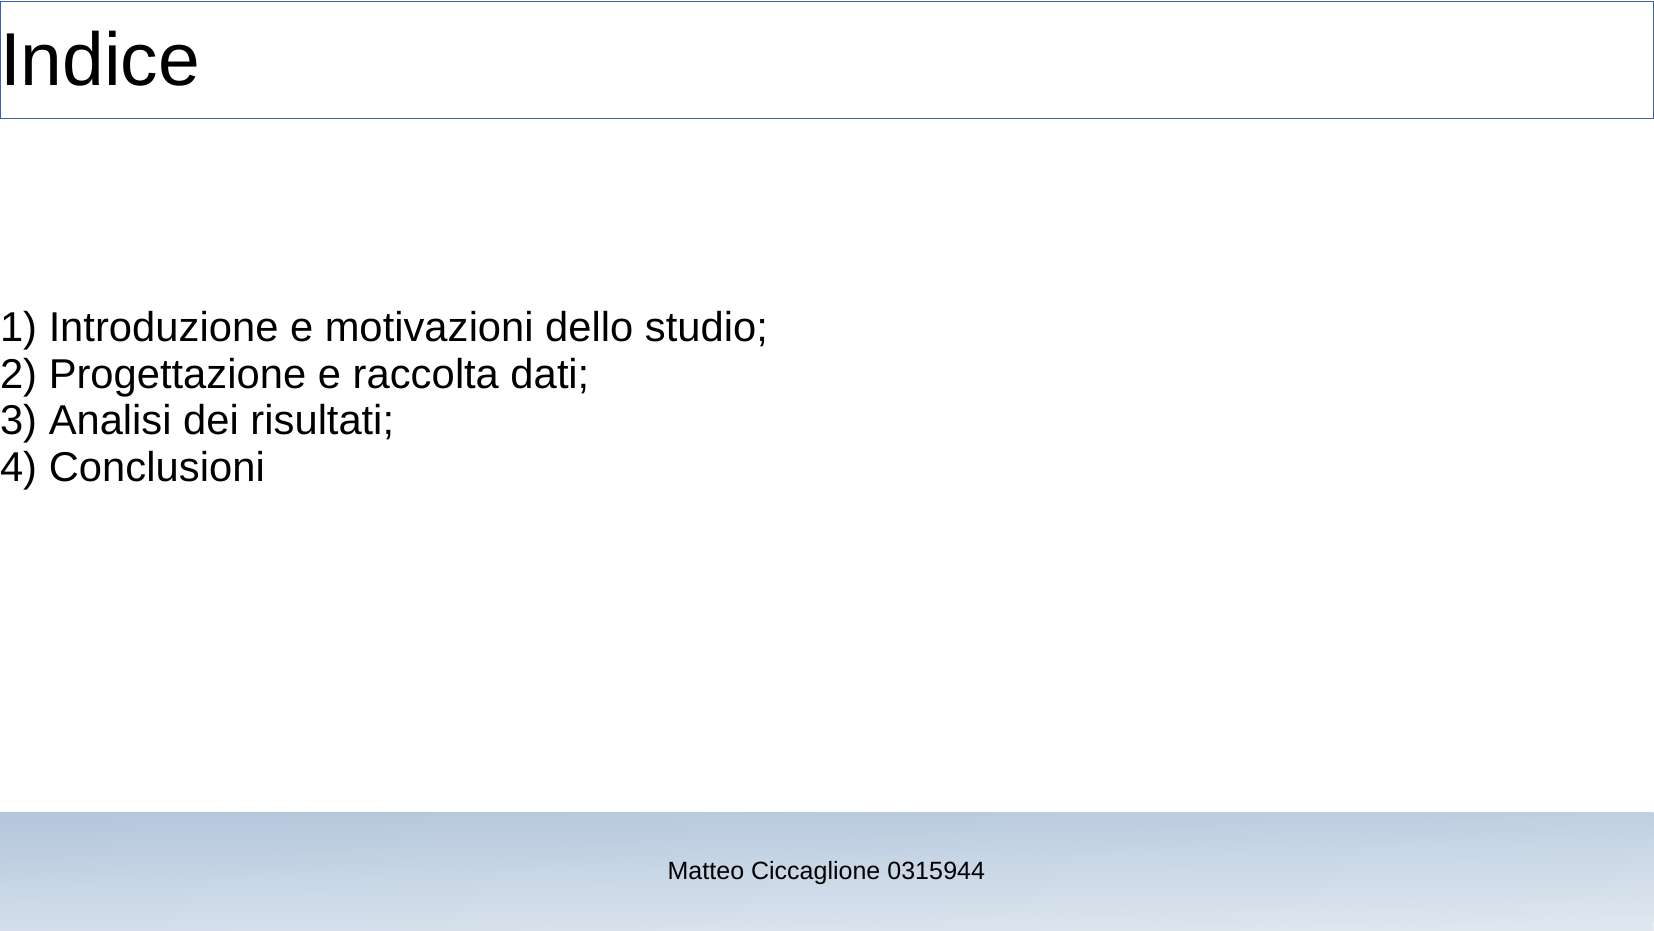

Indice
# Introduzione e motivazioni dello studio;
 Progettazione e raccolta dati;
 Analisi dei risultati;
 Conclusioni
Matteo Ciccaglione 0315944